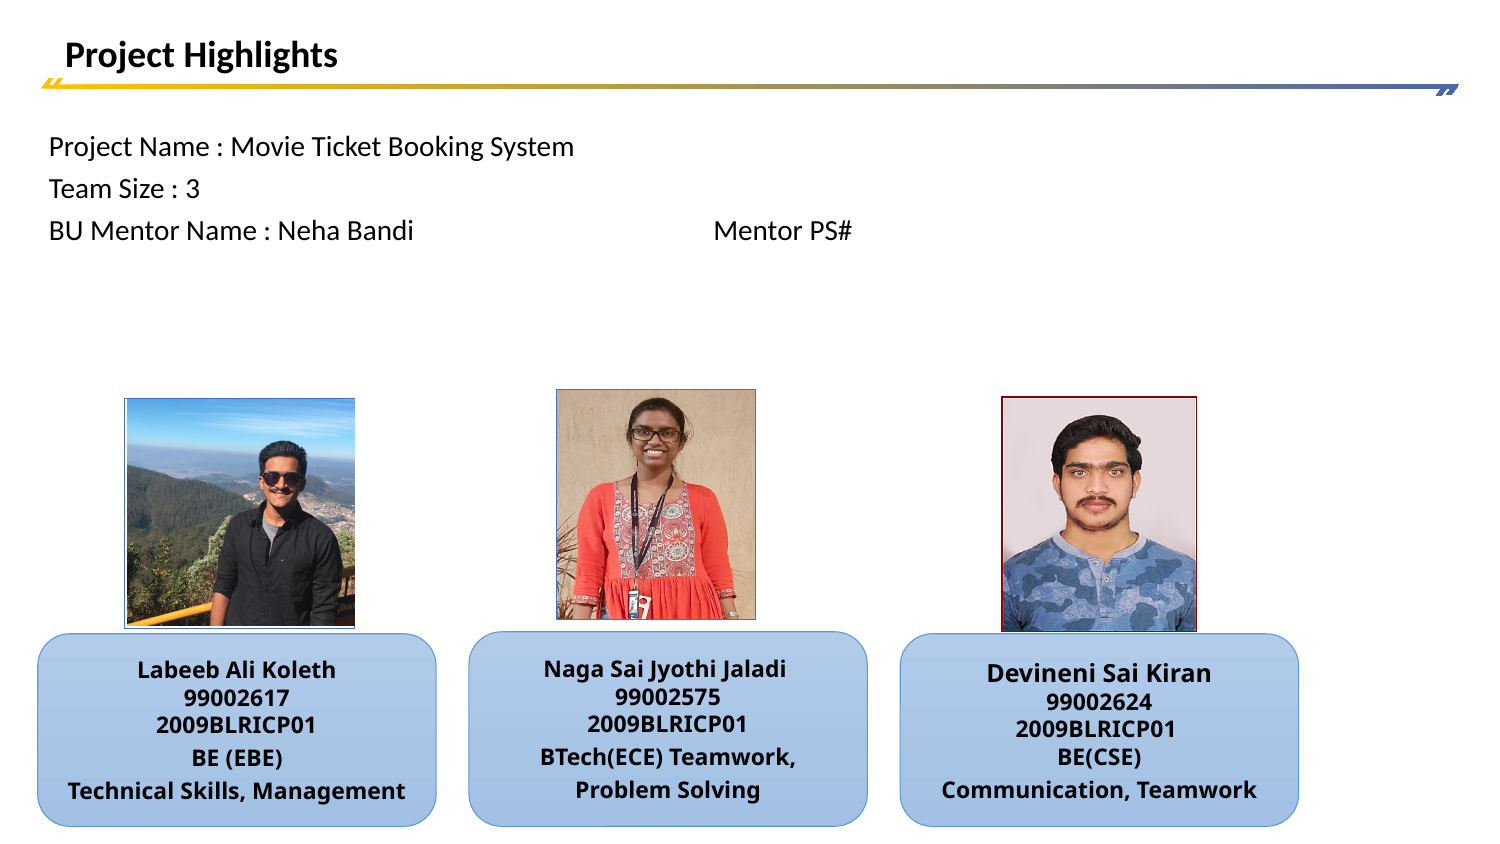

# Project Highlights
Project Name : Movie Ticket Booking System
Team Size : 3
BU Mentor Name : Neha Bandi					Mentor PS#
Naga Sai Jyothi Jaladi
99002575
2009BLRICP01
BTech(ECE) Teamwork, Problem Solving
Labeeb Ali Koleth
99002617
2009BLRICP01
BE (EBE)
Technical Skills, Management
Devineni Sai Kiran
99002624
2009BLRICP01
BE(CSE)
Communication, Teamwork